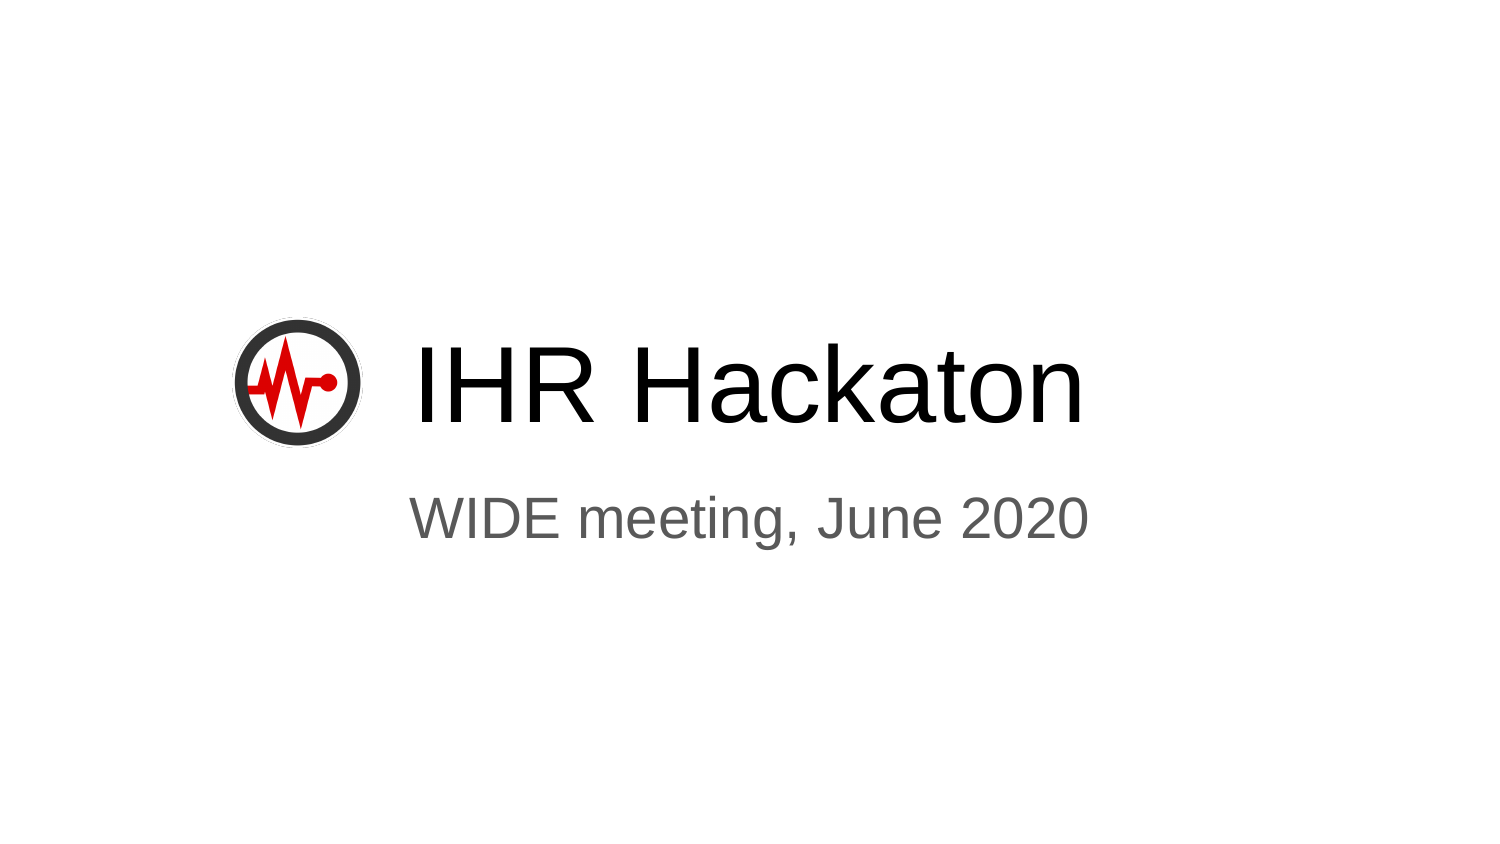

# IHR Hackaton
WIDE meeting, June 2020